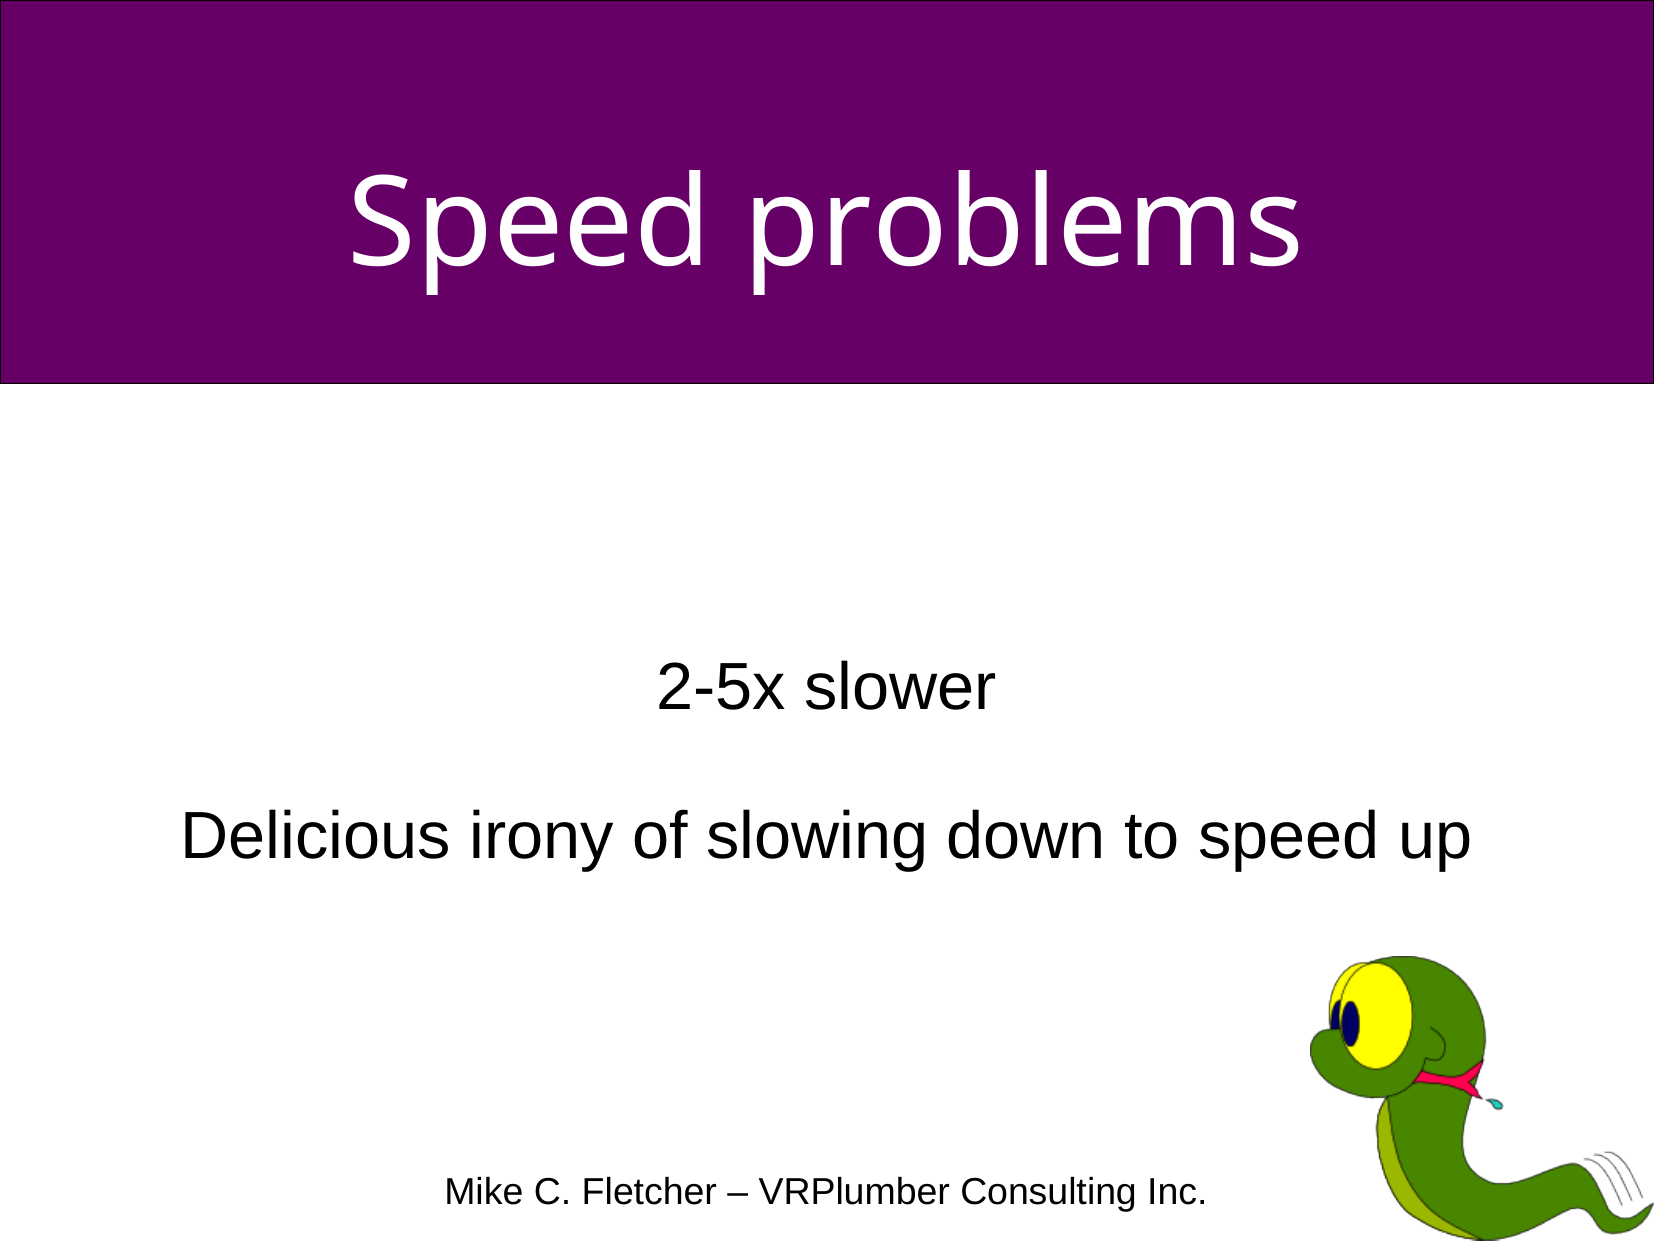

# Speed problems
2-5x slower
Delicious irony of slowing down to speed up